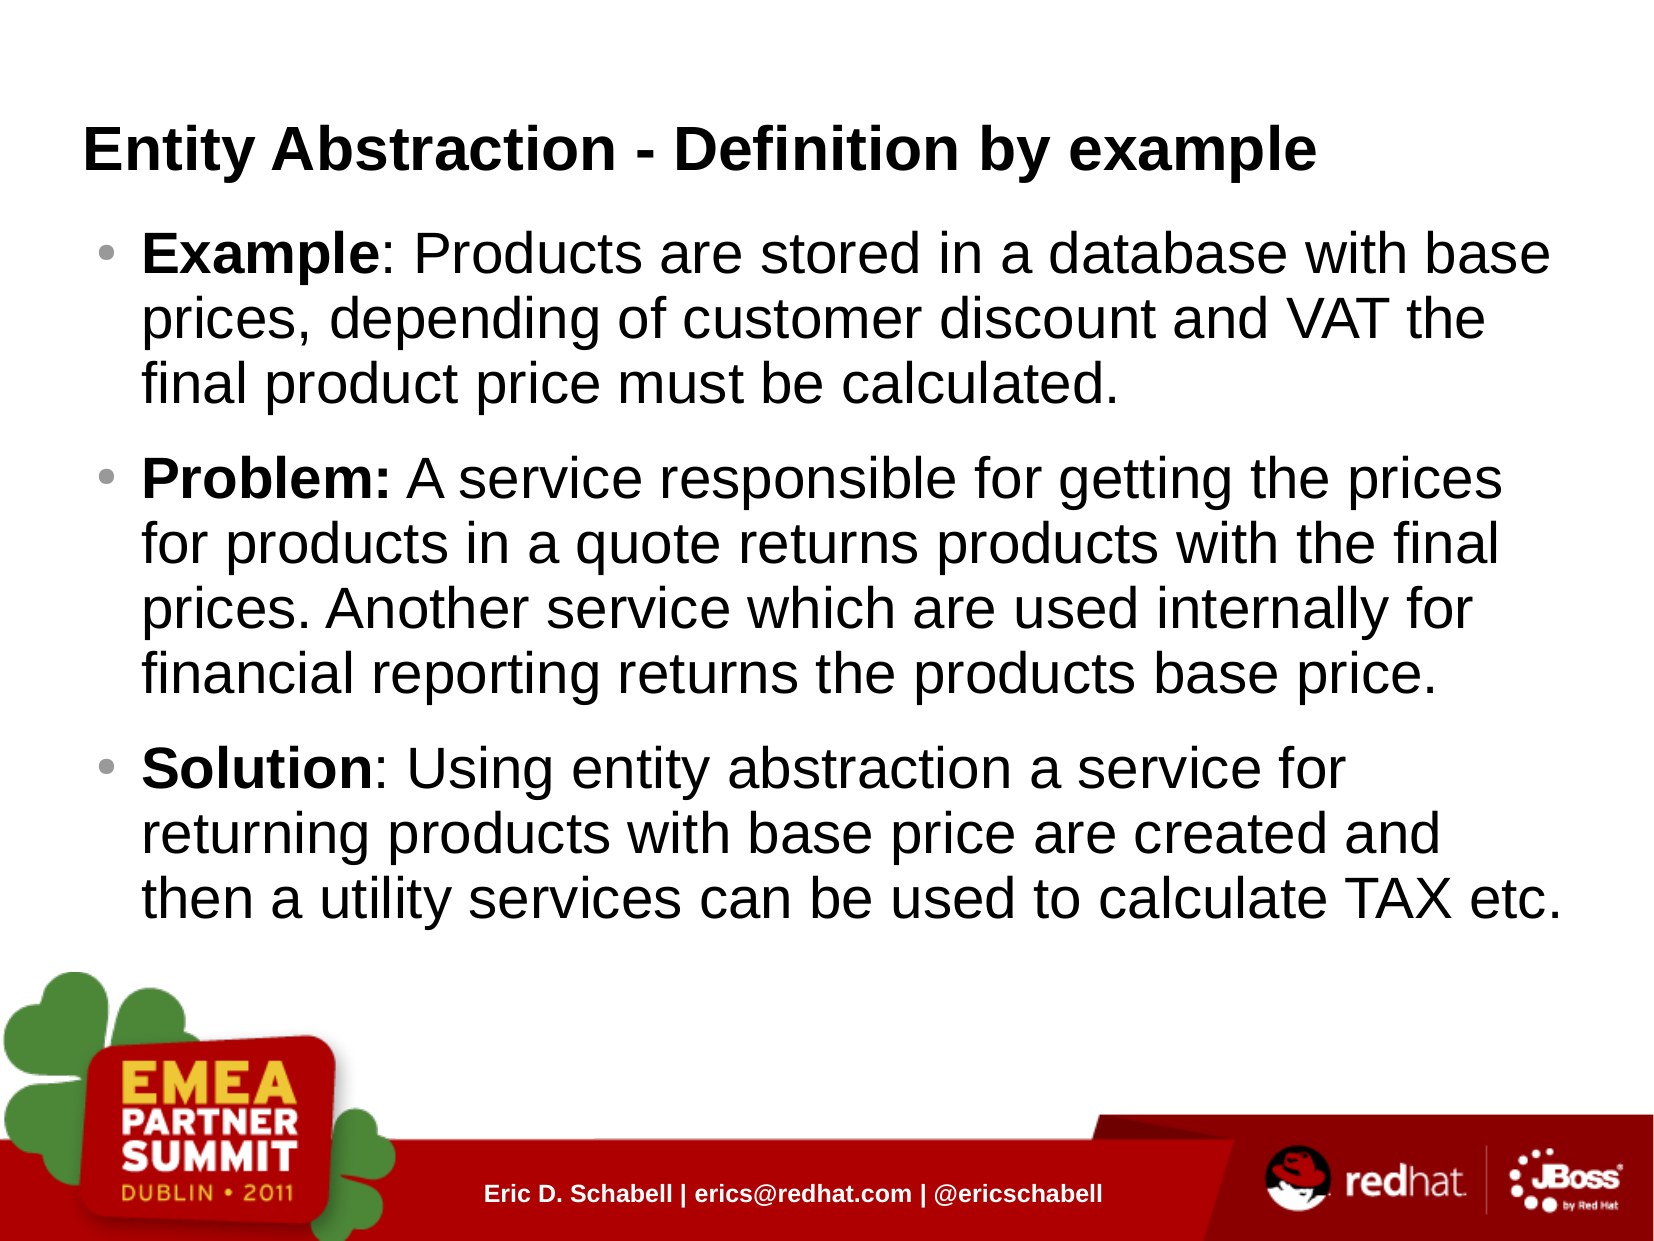

# Entity Abstraction - Definition by example
Example: Products are stored in a database with base prices, depending of customer discount and VAT the final product price must be calculated.
Problem: A service responsible for getting the prices for products in a quote returns products with the final prices. Another service which are used internally for financial reporting returns the products base price.
Solution: Using entity abstraction a service for returning products with base price are created and then a utility services can be used to calculate TAX etc.